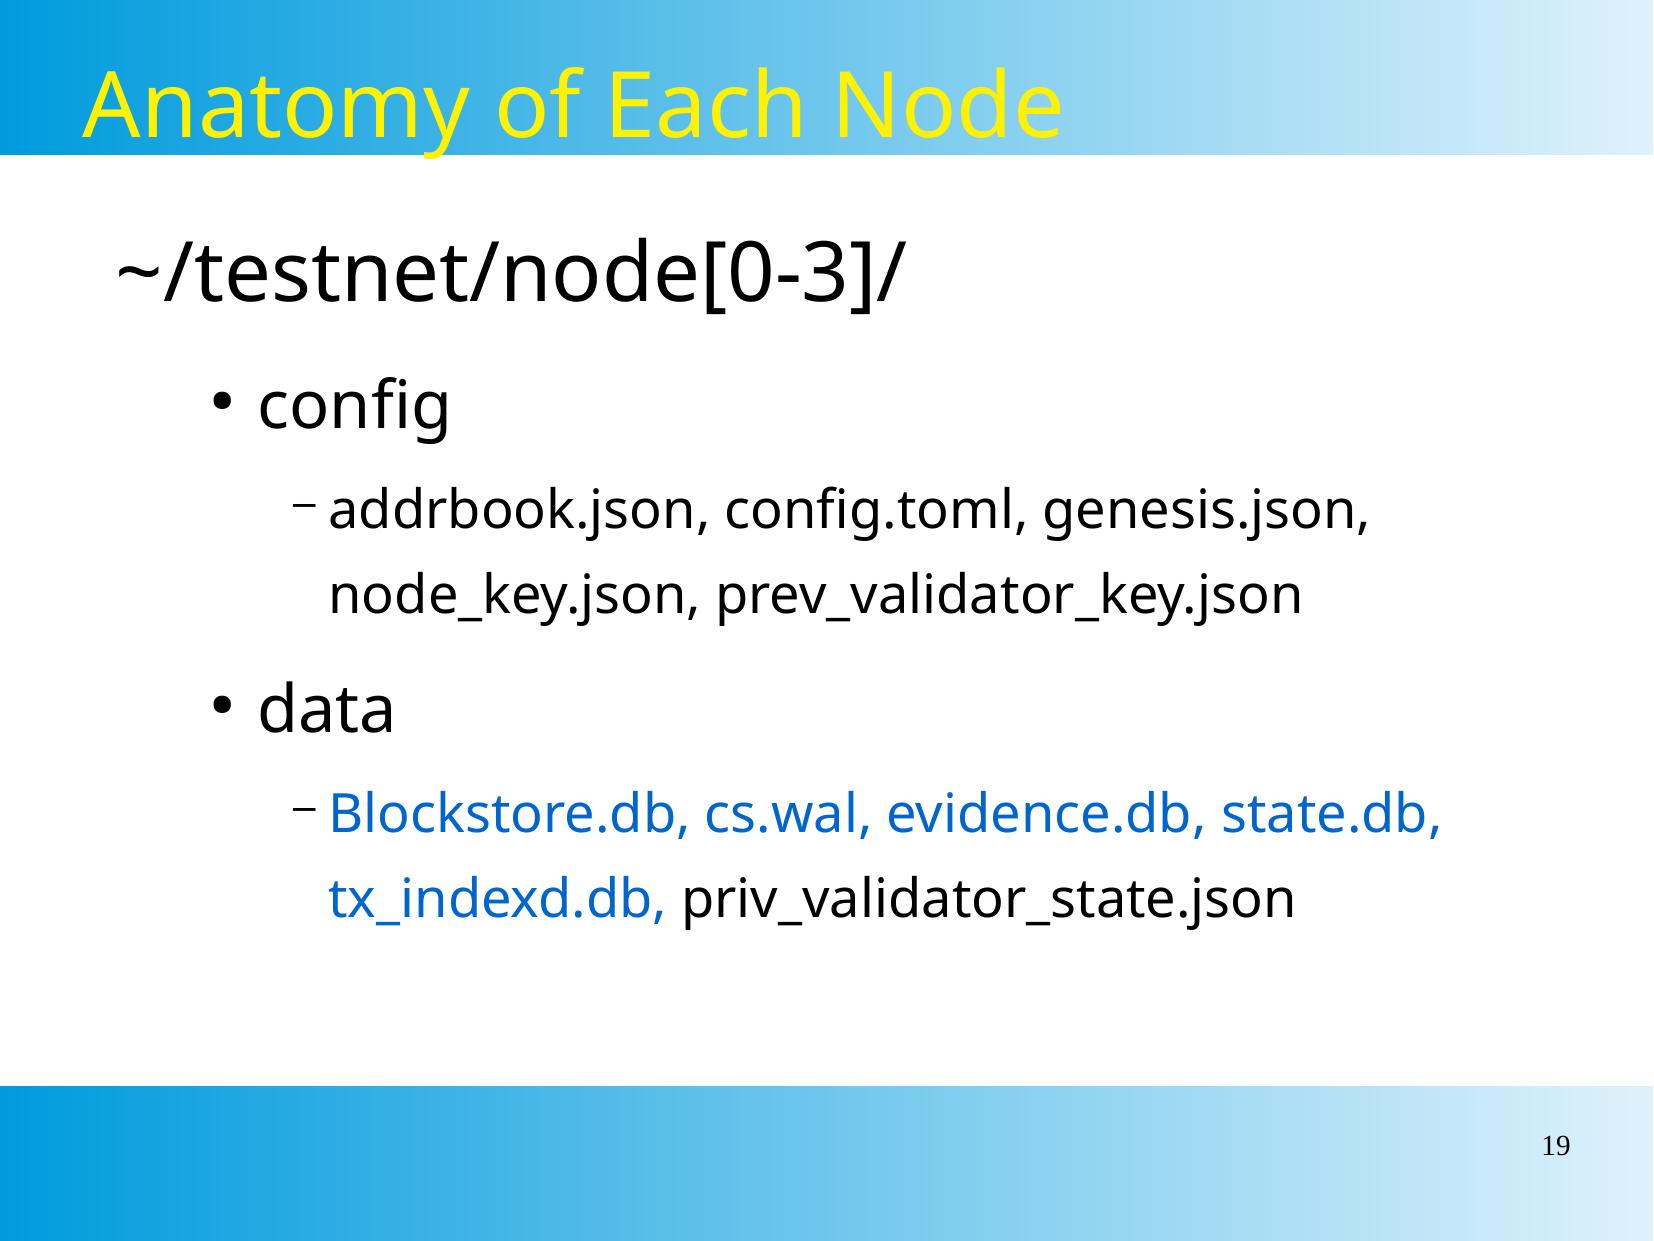

# Anatomy of Each Node
~/testnet/node[0-3]/
config
addrbook.json, config.toml, genesis.json, node_key.json, prev_validator_key.json
data
Blockstore.db, cs.wal, evidence.db, state.db, tx_indexd.db, priv_validator_state.json
19